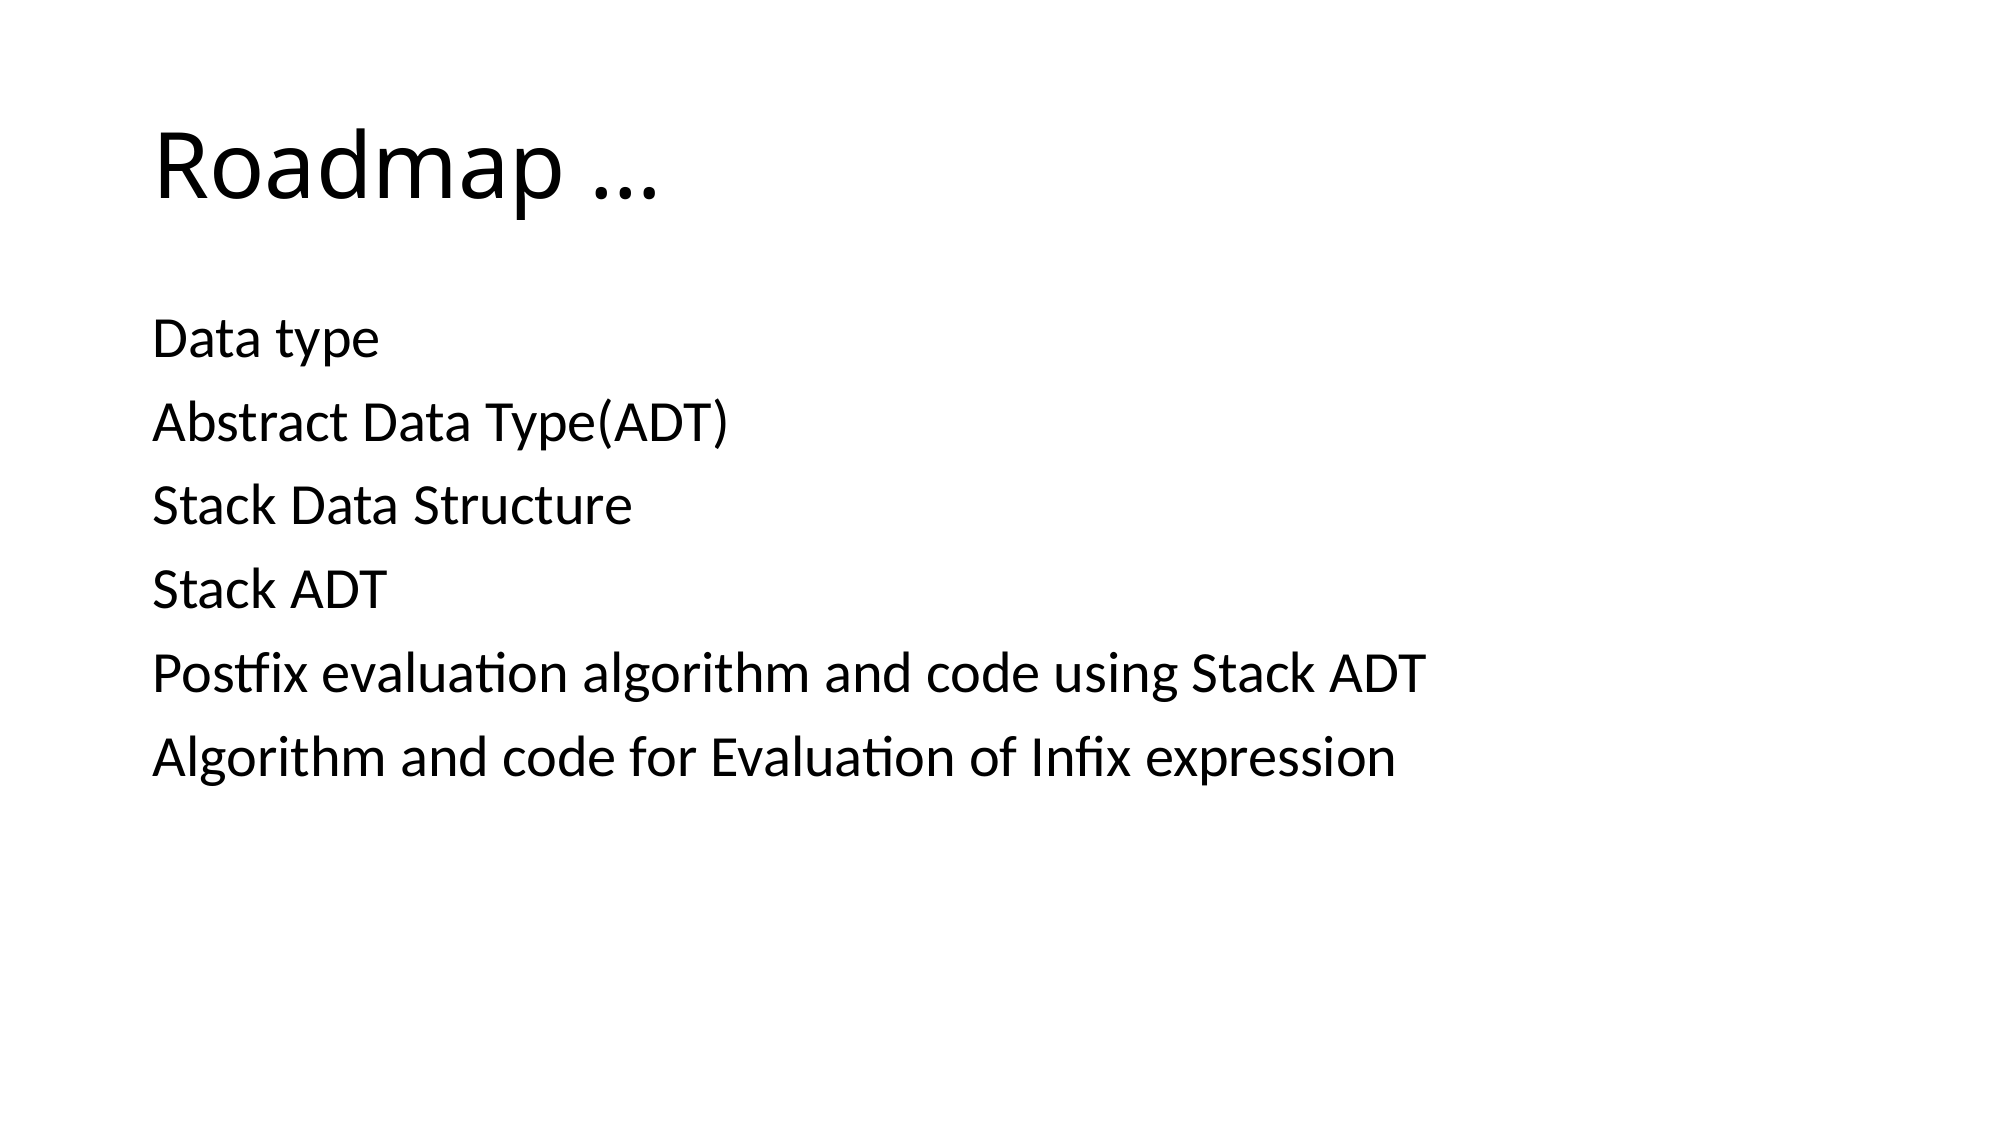

# Roadmap …
Data type
Abstract Data Type(ADT)
Stack Data Structure
Stack ADT
Postfix evaluation algorithm and code using Stack ADT
Algorithm and code for Evaluation of Infix expression